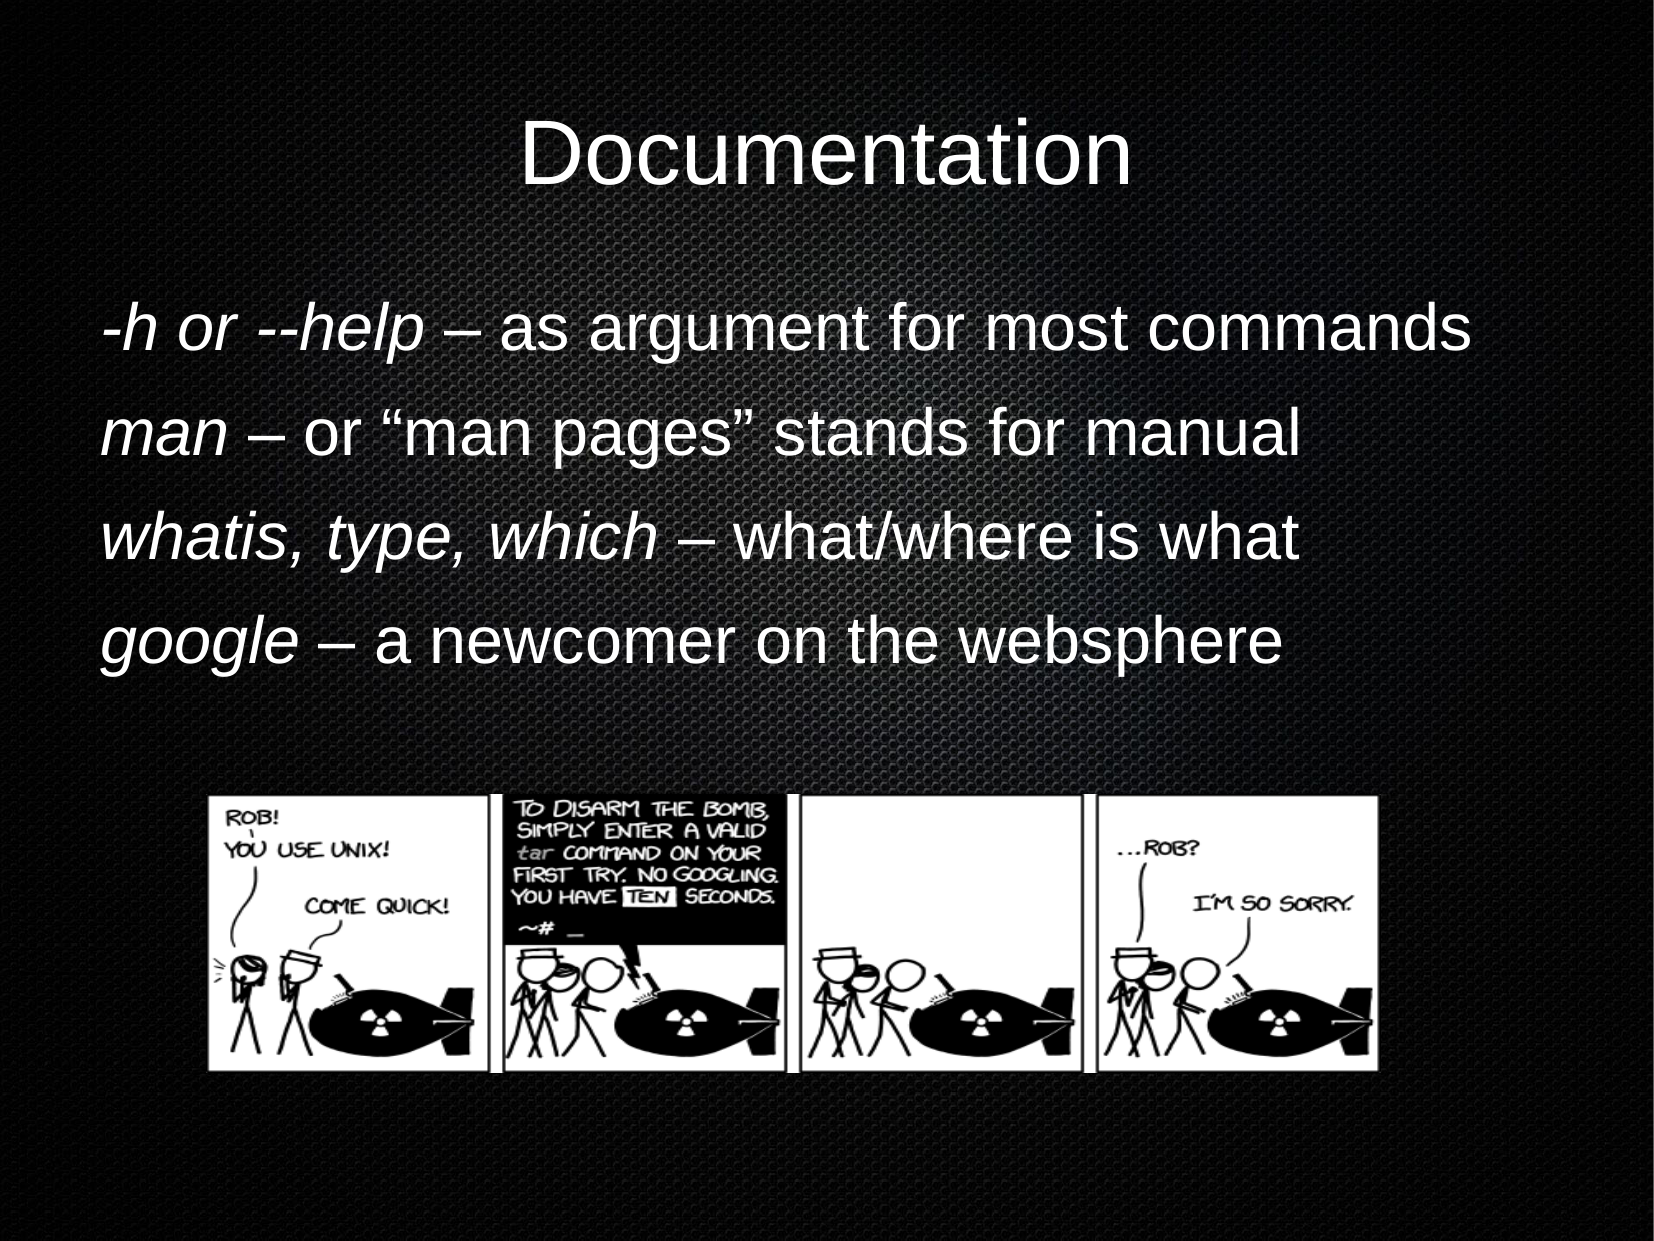

# Documentation
-h or --help – as argument for most commands
man – or “man pages” stands for manual
whatis, type, which – what/where is what
google – a newcomer on the websphere